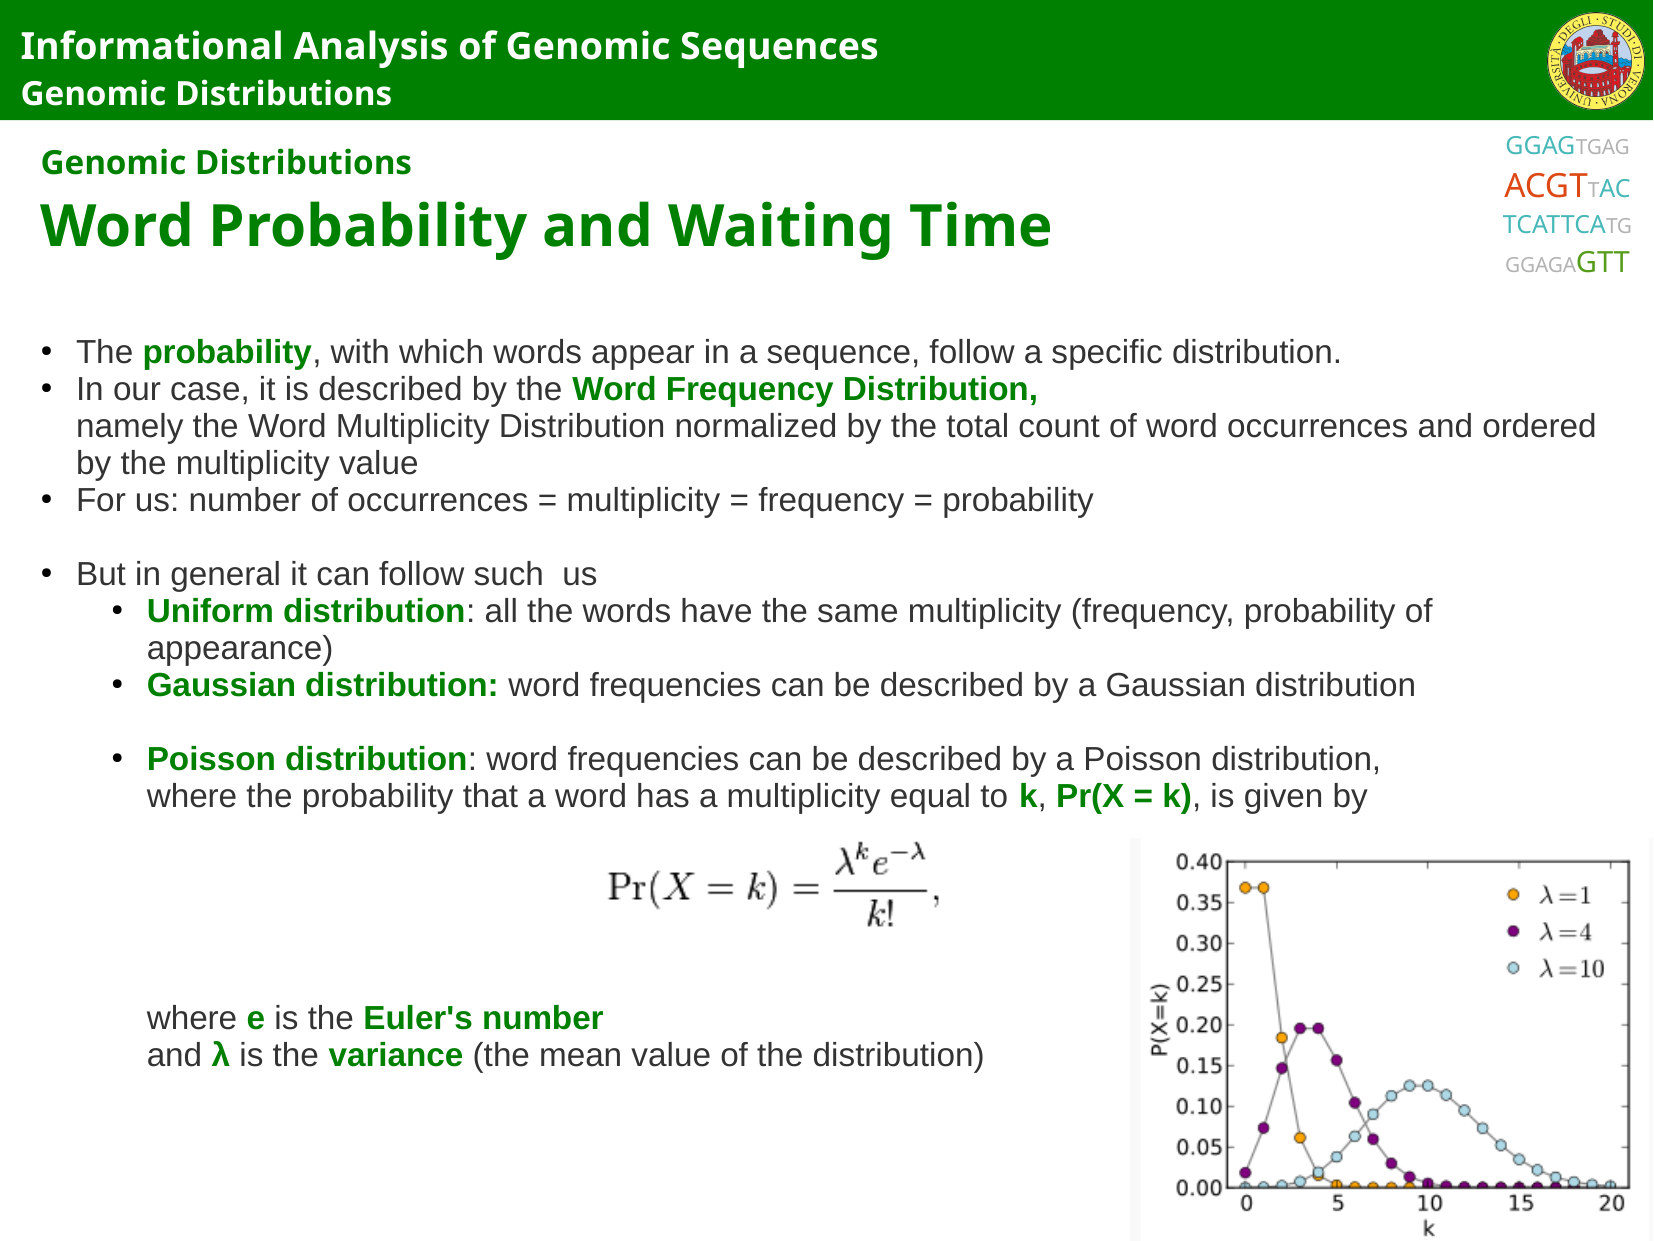

Informational Analysis of Genomic Sequences
Genomic Distributions
GGAGTGAGACGTTACTCATTCATGGGAGAGTT
Genomic Distributions
Word Probability and Waiting Time
The probability, with which words appear in a sequence, follow a specific distribution.
In our case, it is described by the Word Frequency Distribution,
namely the Word Multiplicity Distribution normalized by the total count of word occurrences and ordered by the multiplicity value
For us: number of occurrences = multiplicity = frequency = probability
But in general it can follow such us
Uniform distribution: all the words have the same multiplicity (frequency, probability of appearance)
Gaussian distribution: word frequencies can be described by a Gaussian distribution
Poisson distribution: word frequencies can be described by a Poisson distribution,
where the probability that a word has a multiplicity equal to k, Pr(X = k), is given by
where e is the Euler's number
and λ is the variance (the mean value of the distribution)